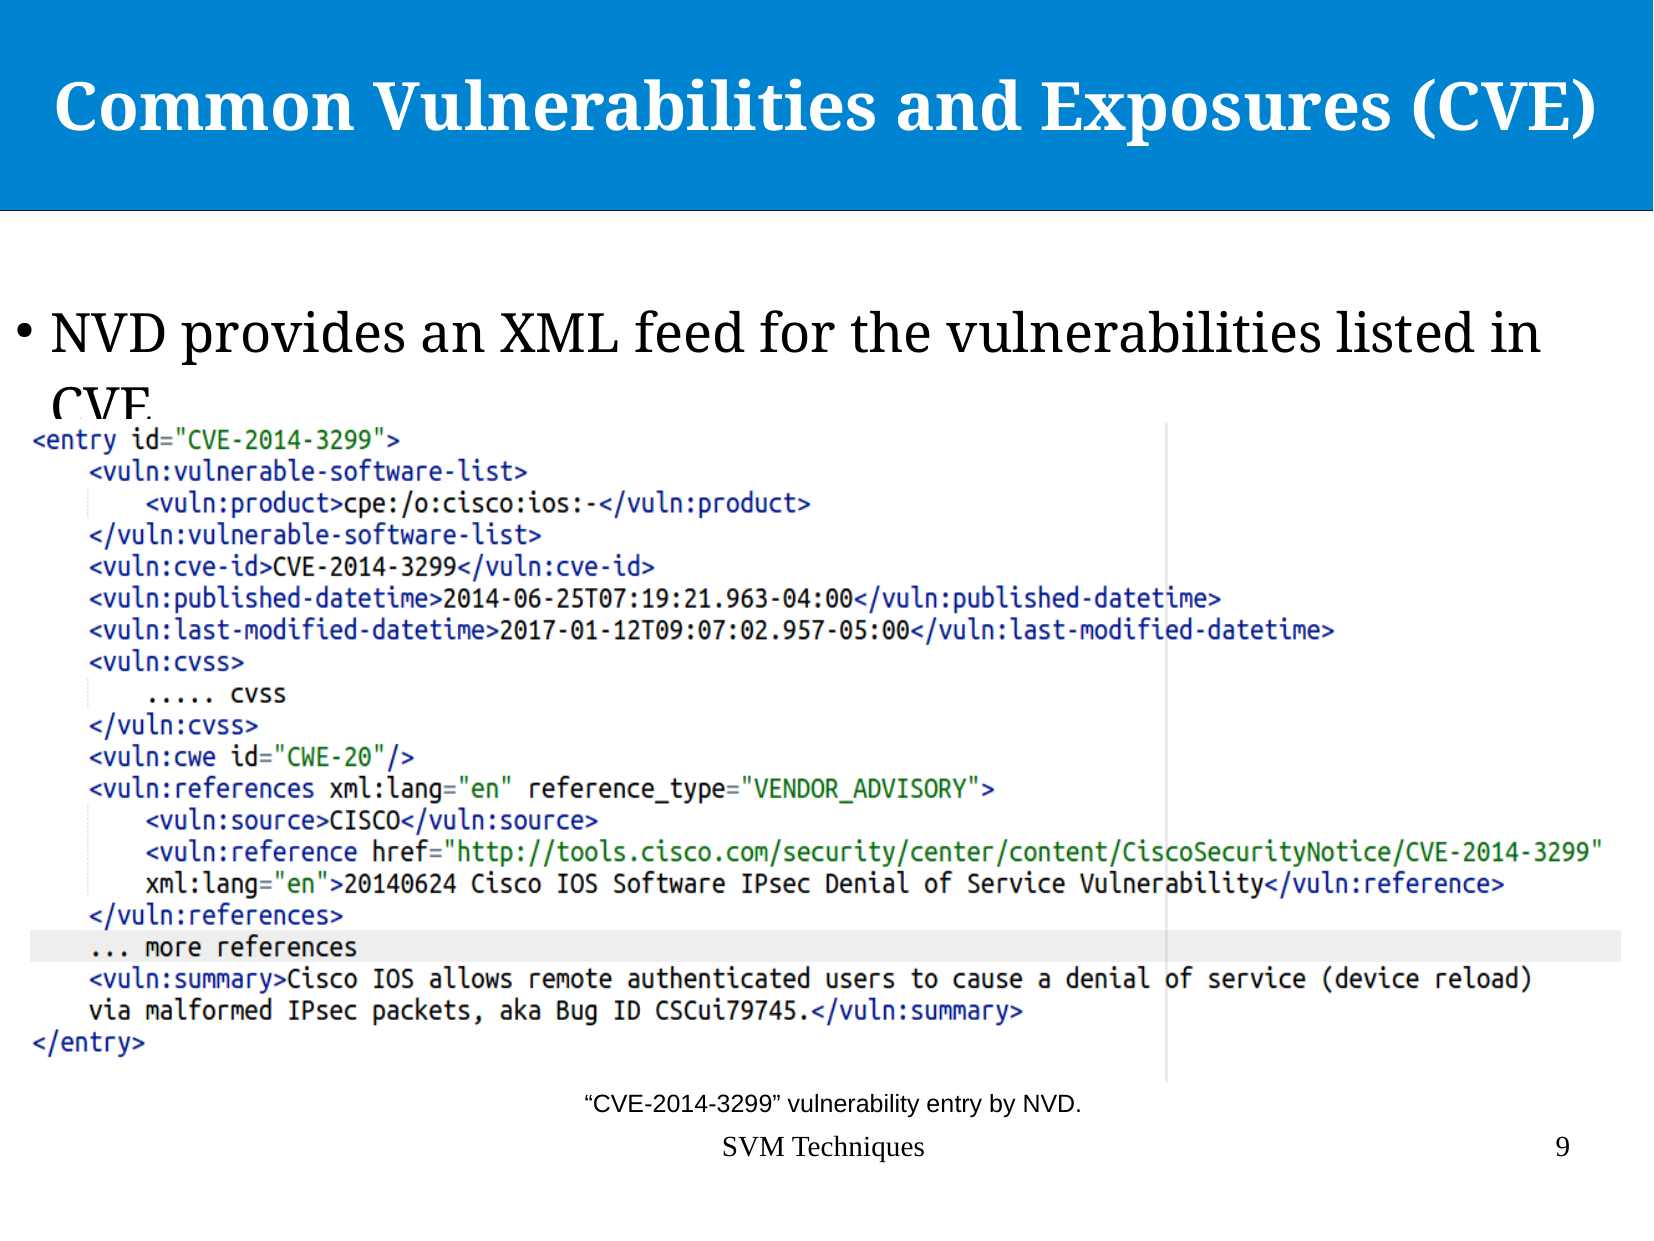

# Common Vulnerabilities and Exposures (CVE)
NVD provides an XML feed for the vulnerabilities listed in CVE.
“CVE-2014-3299” vulnerability entry by NVD.
SVM Techniques
9